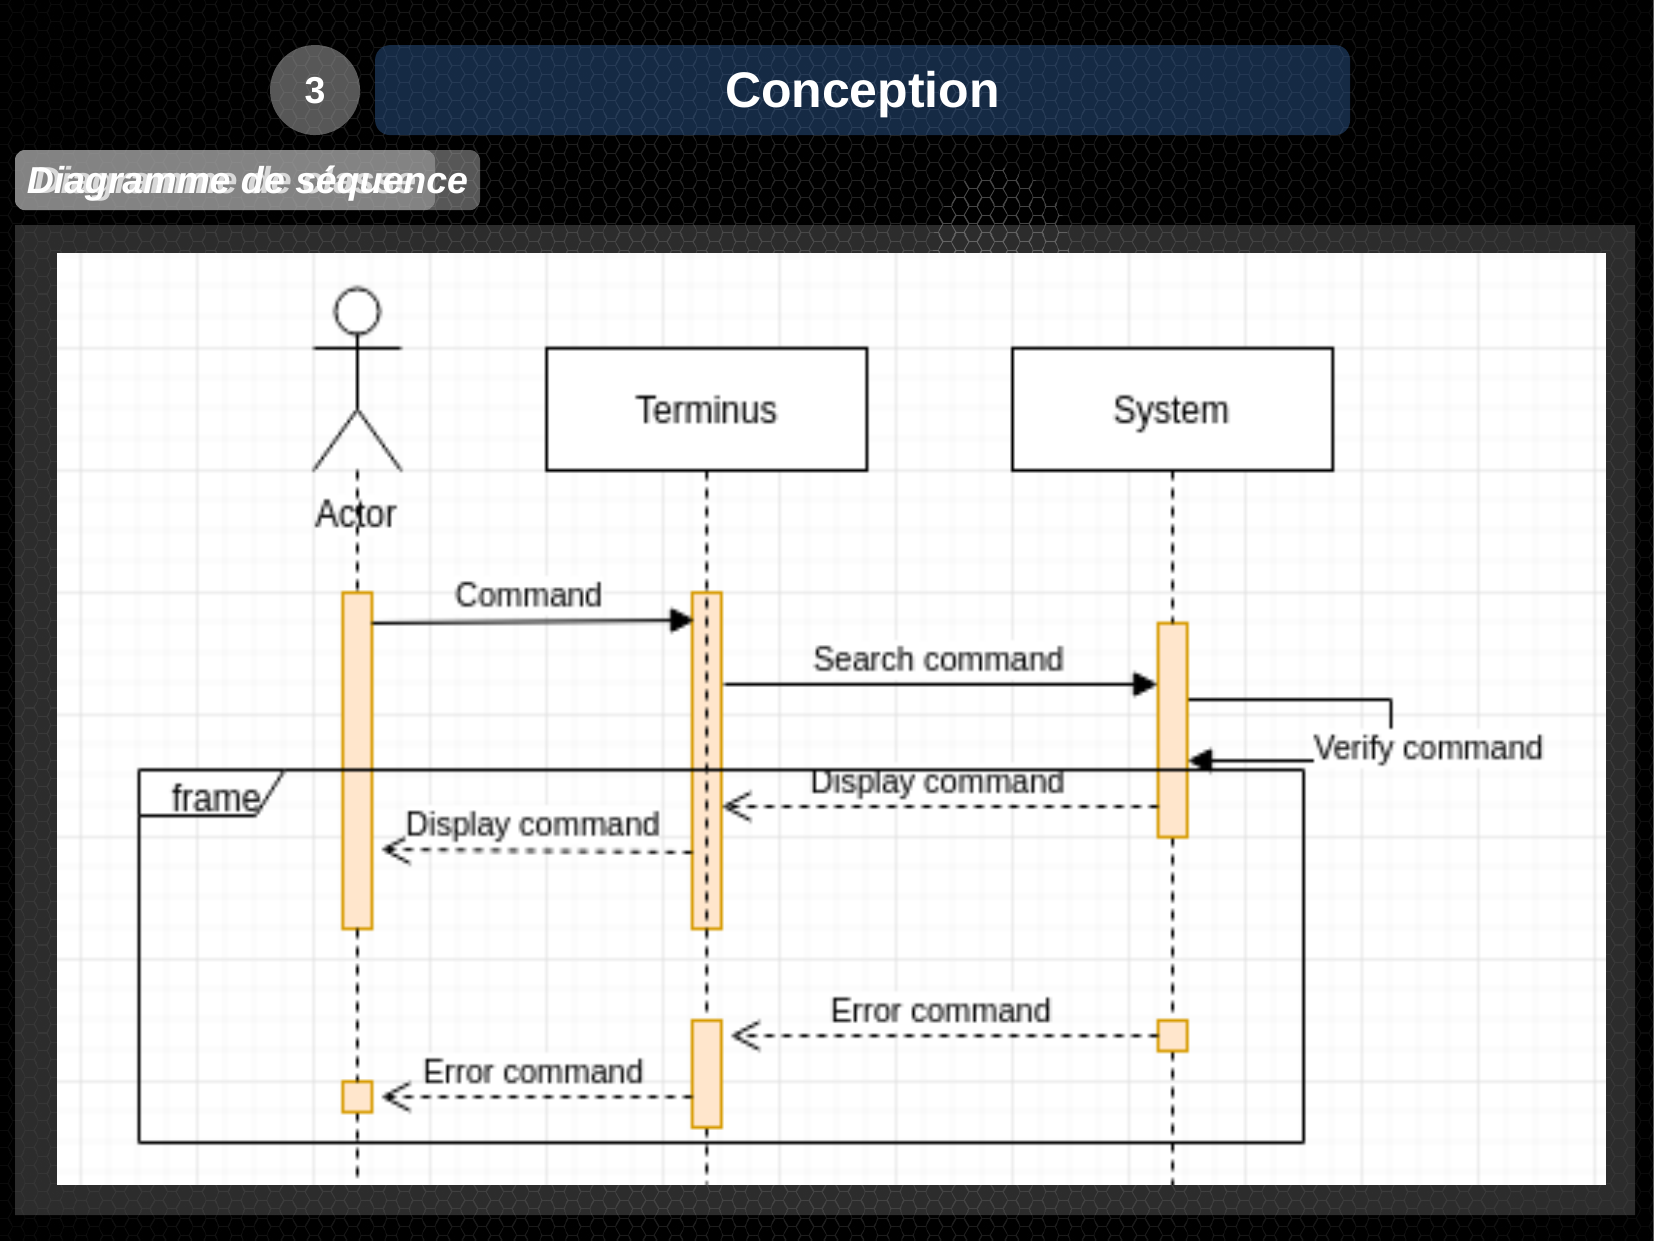

3
Conception
Diagramme de classe
Diagramme de séquence